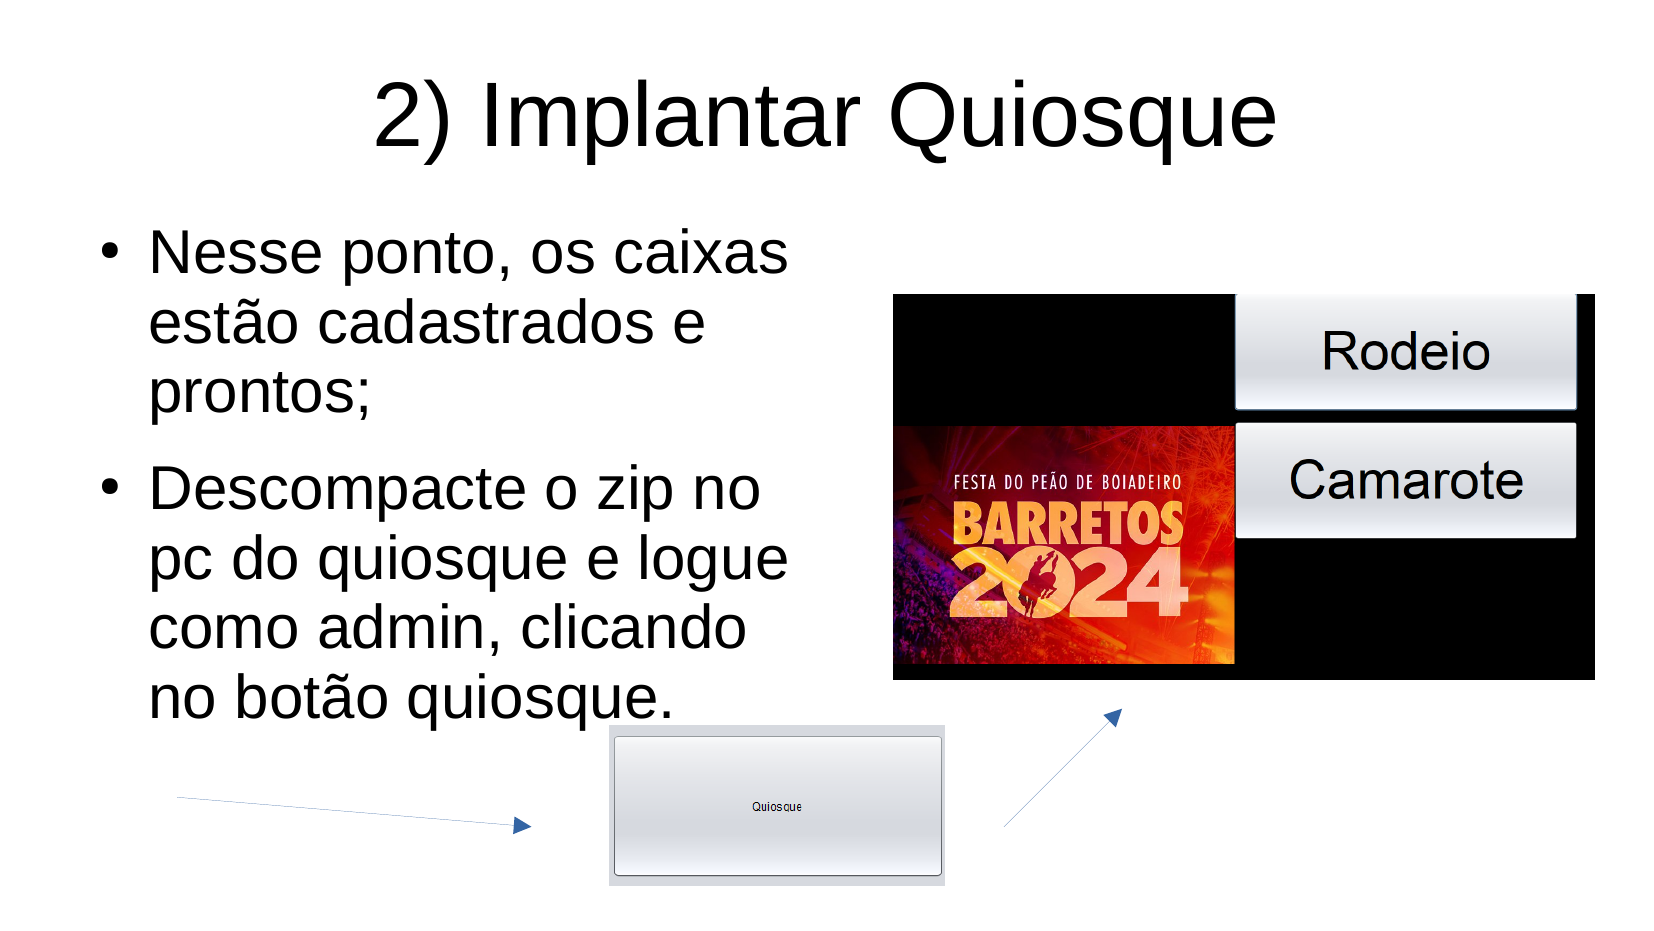

# 2) Implantar Quiosque
Nesse ponto, os caixas estão cadastrados e prontos;
Descompacte o zip no pc do quiosque e logue como admin, clicando no botão quiosque.